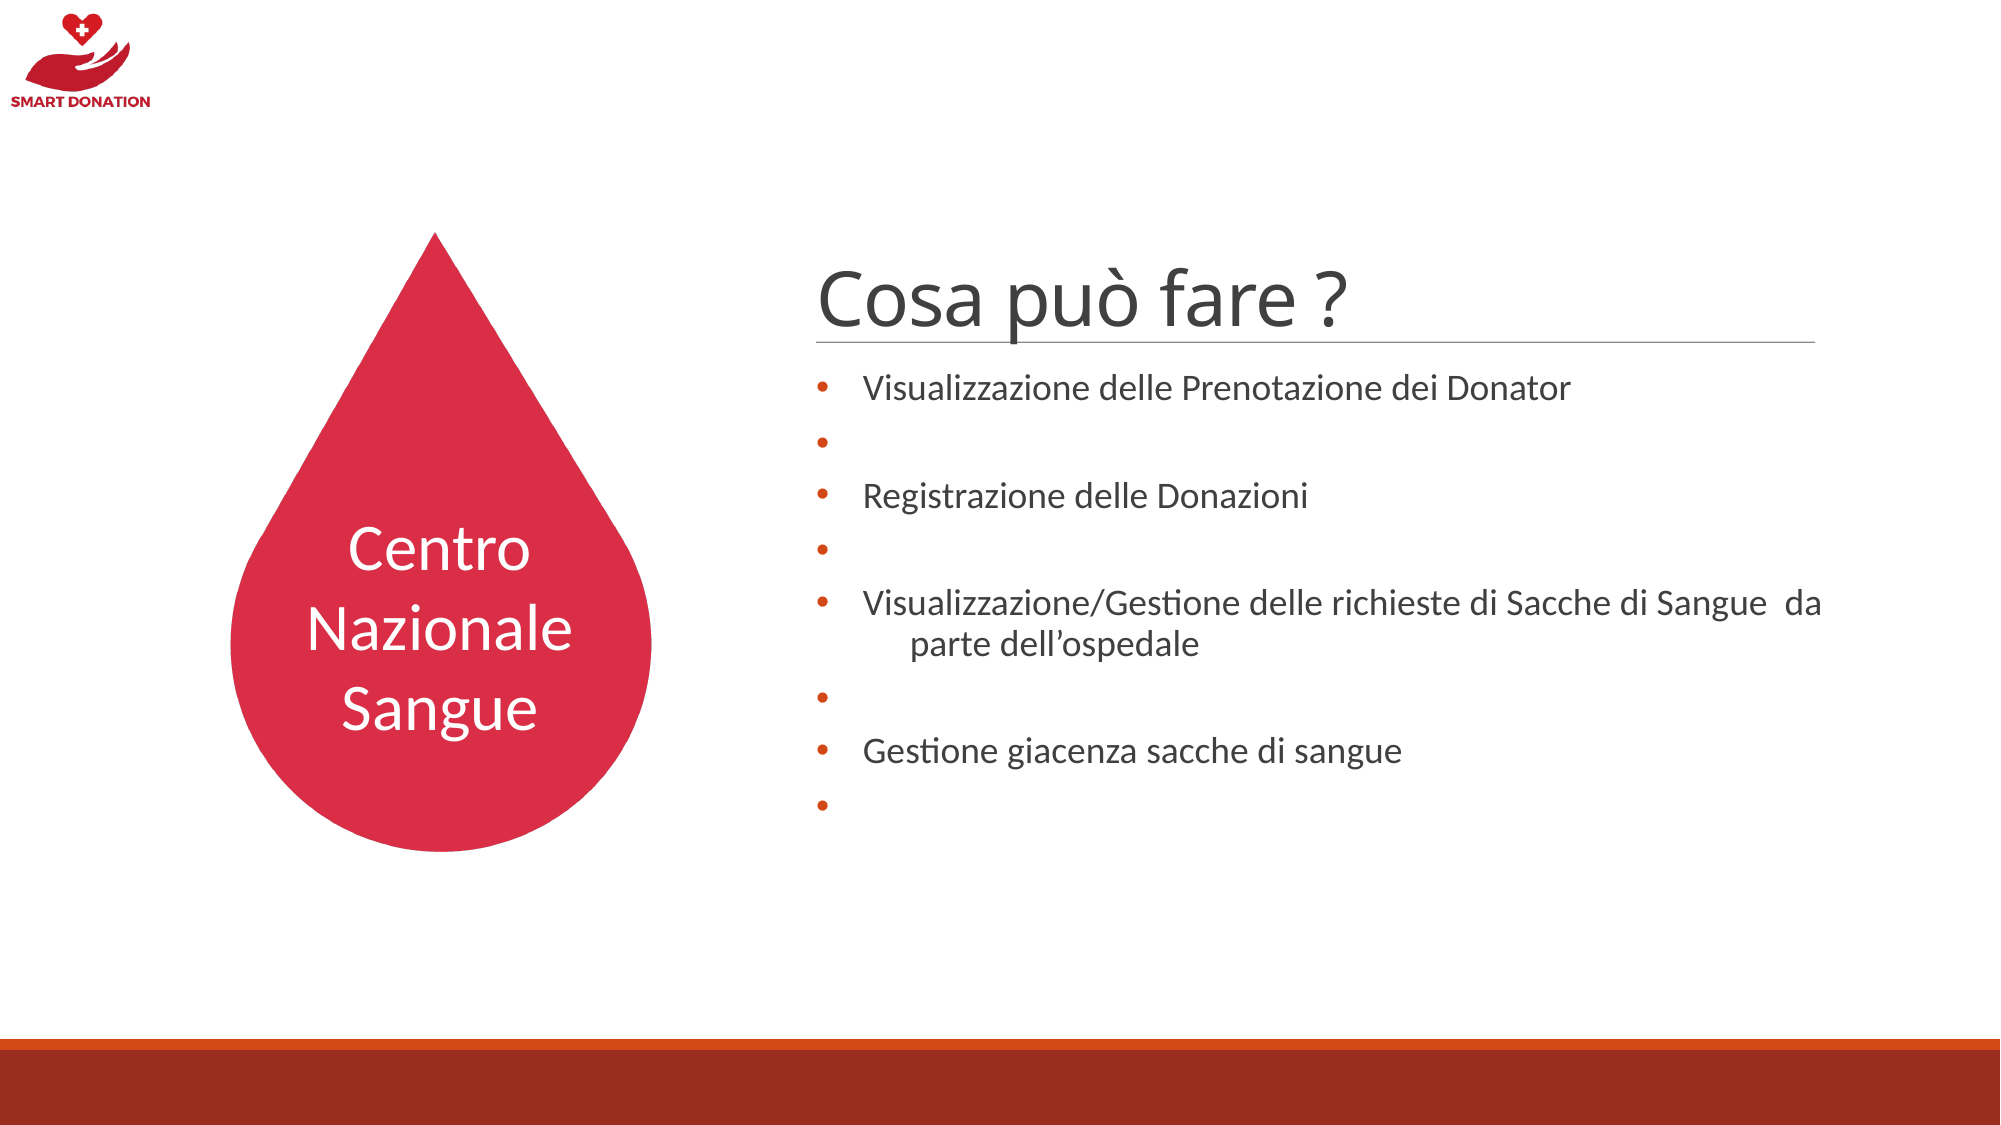

Cosa può fare ?
Visualizzazione delle Prenotazione dei Donator
Registrazione delle Donazioni
Visualizzazione/Gestione delle richieste di Sacche di Sangue da parte dell’ospedale
Gestione giacenza sacche di sangue
Centro Nazionale Sangue